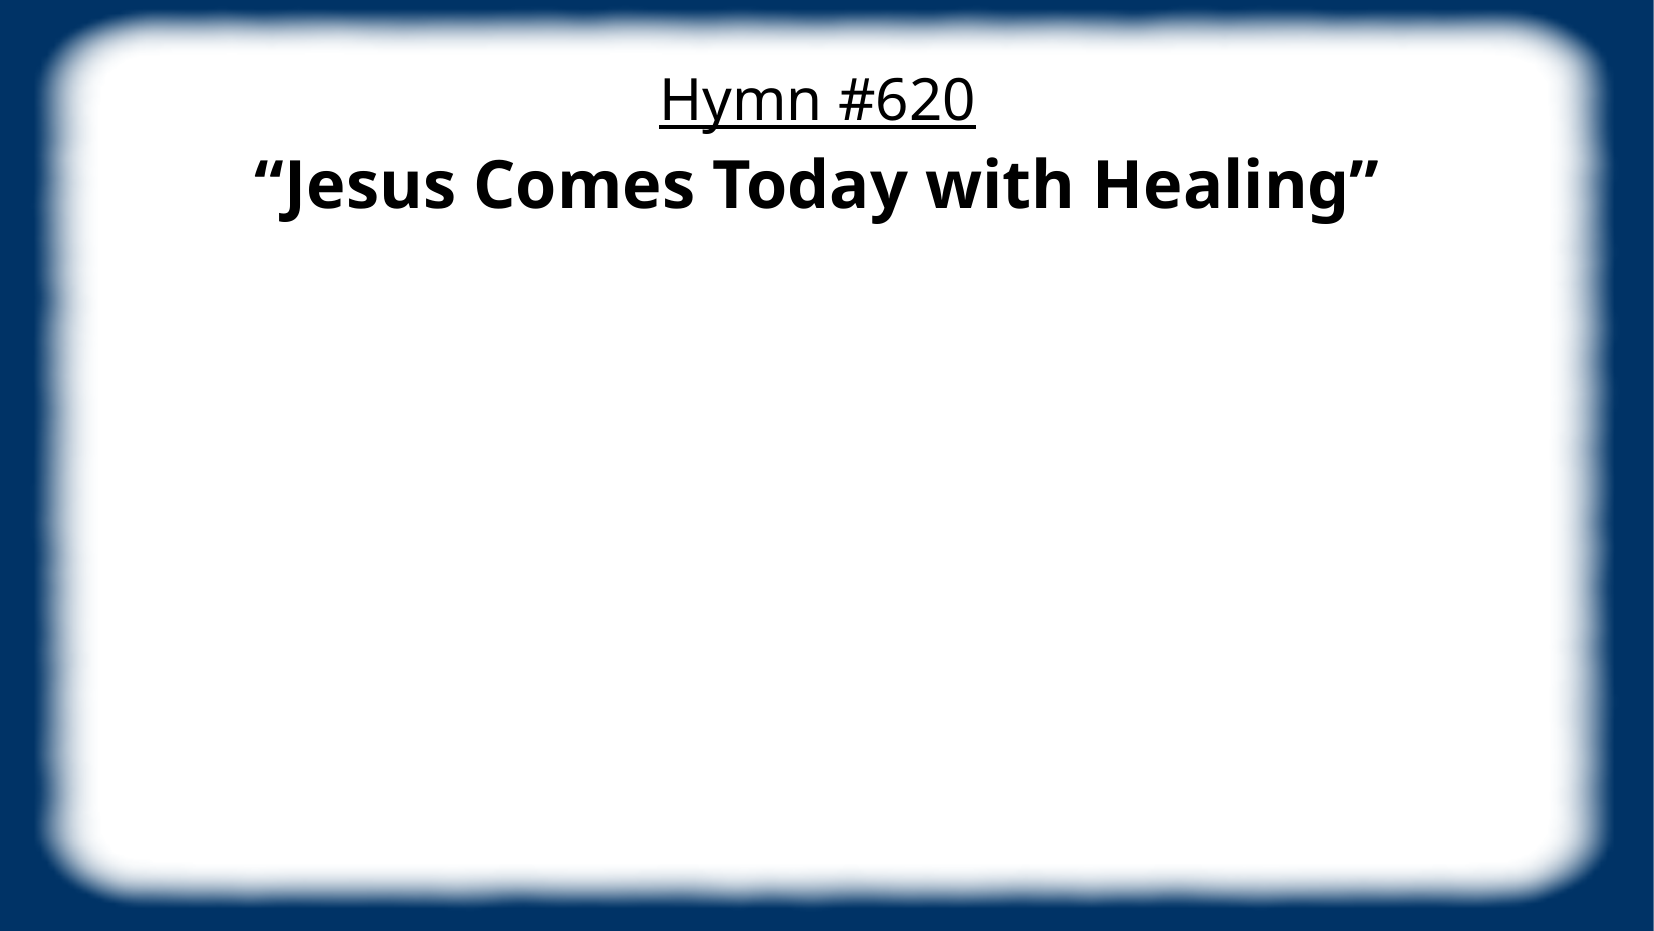

Hymn #620
“Jesus Comes Today with Healing”